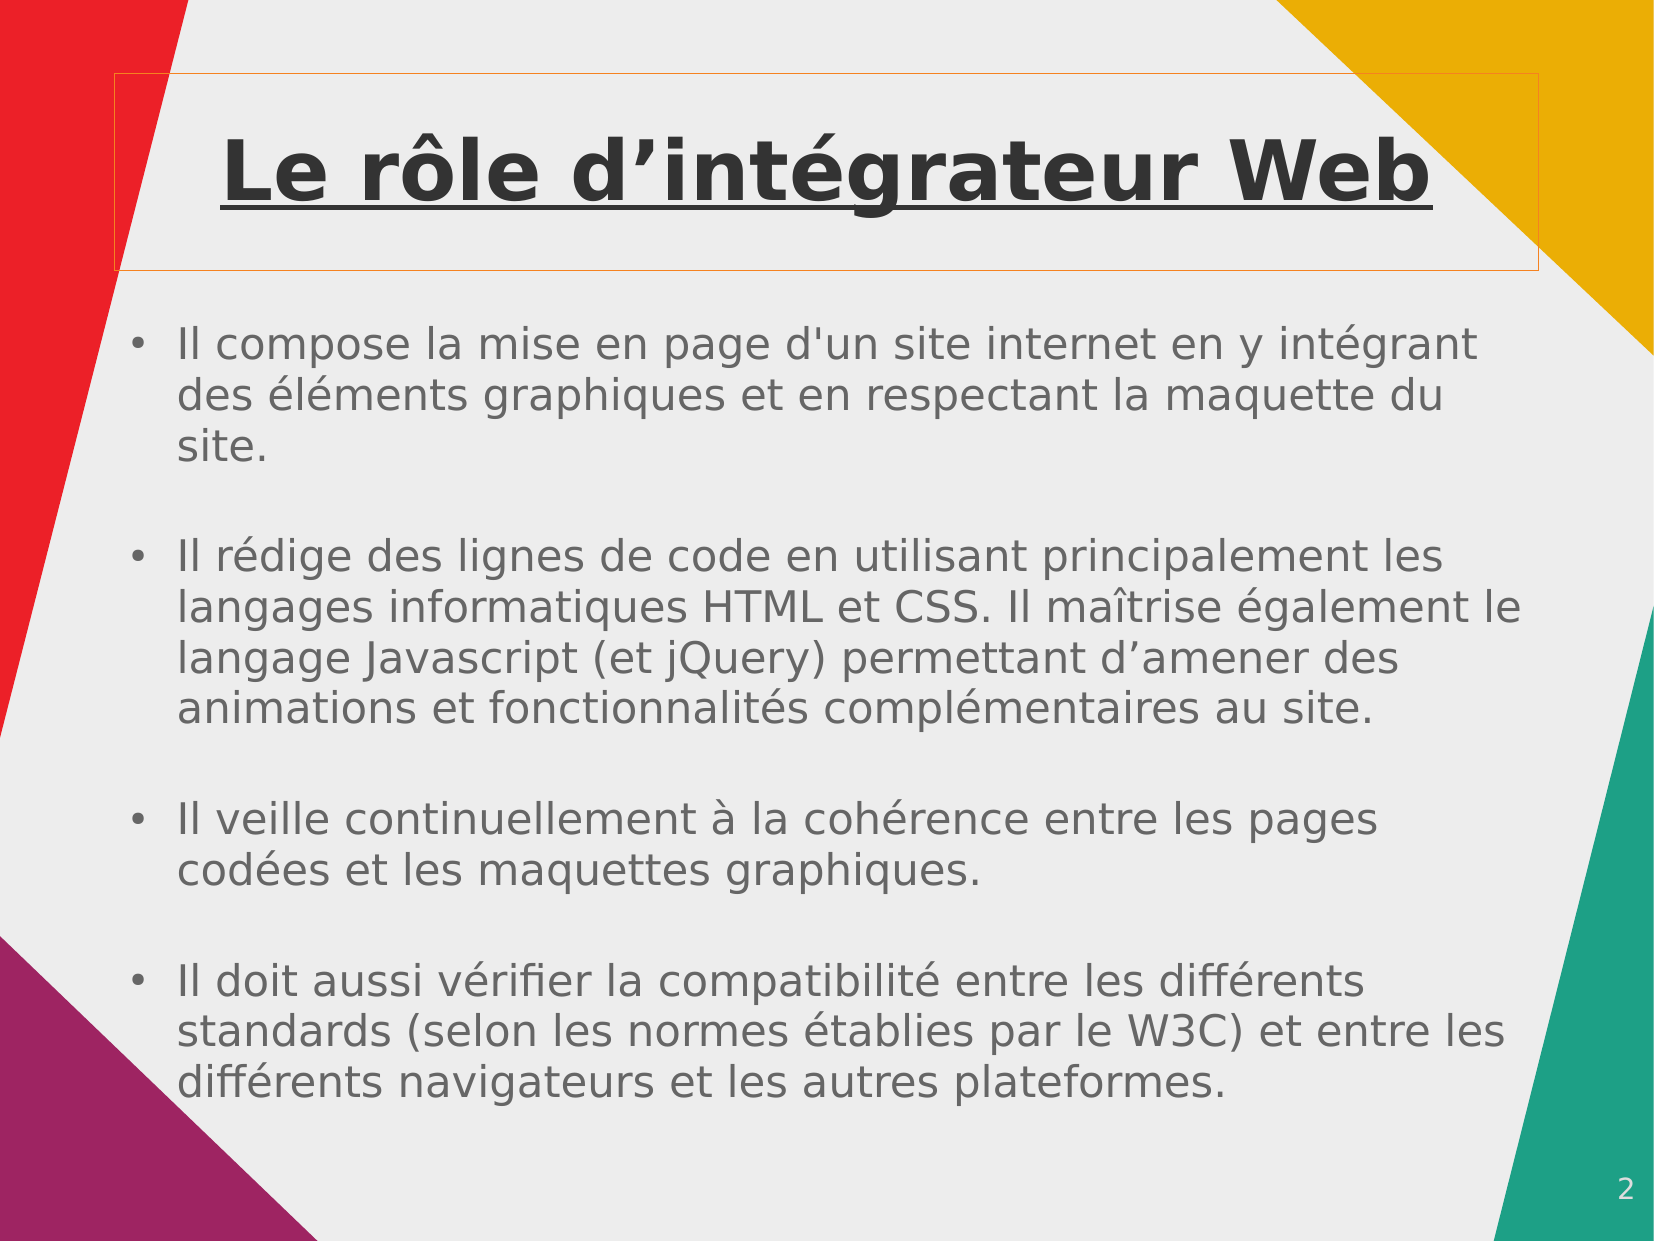

# Le rôle d’intégrateur Web
Il compose la mise en page d'un site internet en y intégrant des éléments graphiques et en respectant la maquette du site.
Il rédige des lignes de code en utilisant principalement les langages informatiques HTML et CSS. Il maîtrise également le langage Javascript (et jQuery) permettant d’amener des animations et fonctionnalités complémentaires au site.
Il veille continuellement à la cohérence entre les pages codées et les maquettes graphiques.
Il doit aussi vérifier la compatibilité entre les différents standards (selon les normes établies par le W3C) et entre les différents navigateurs et les autres plateformes.
2